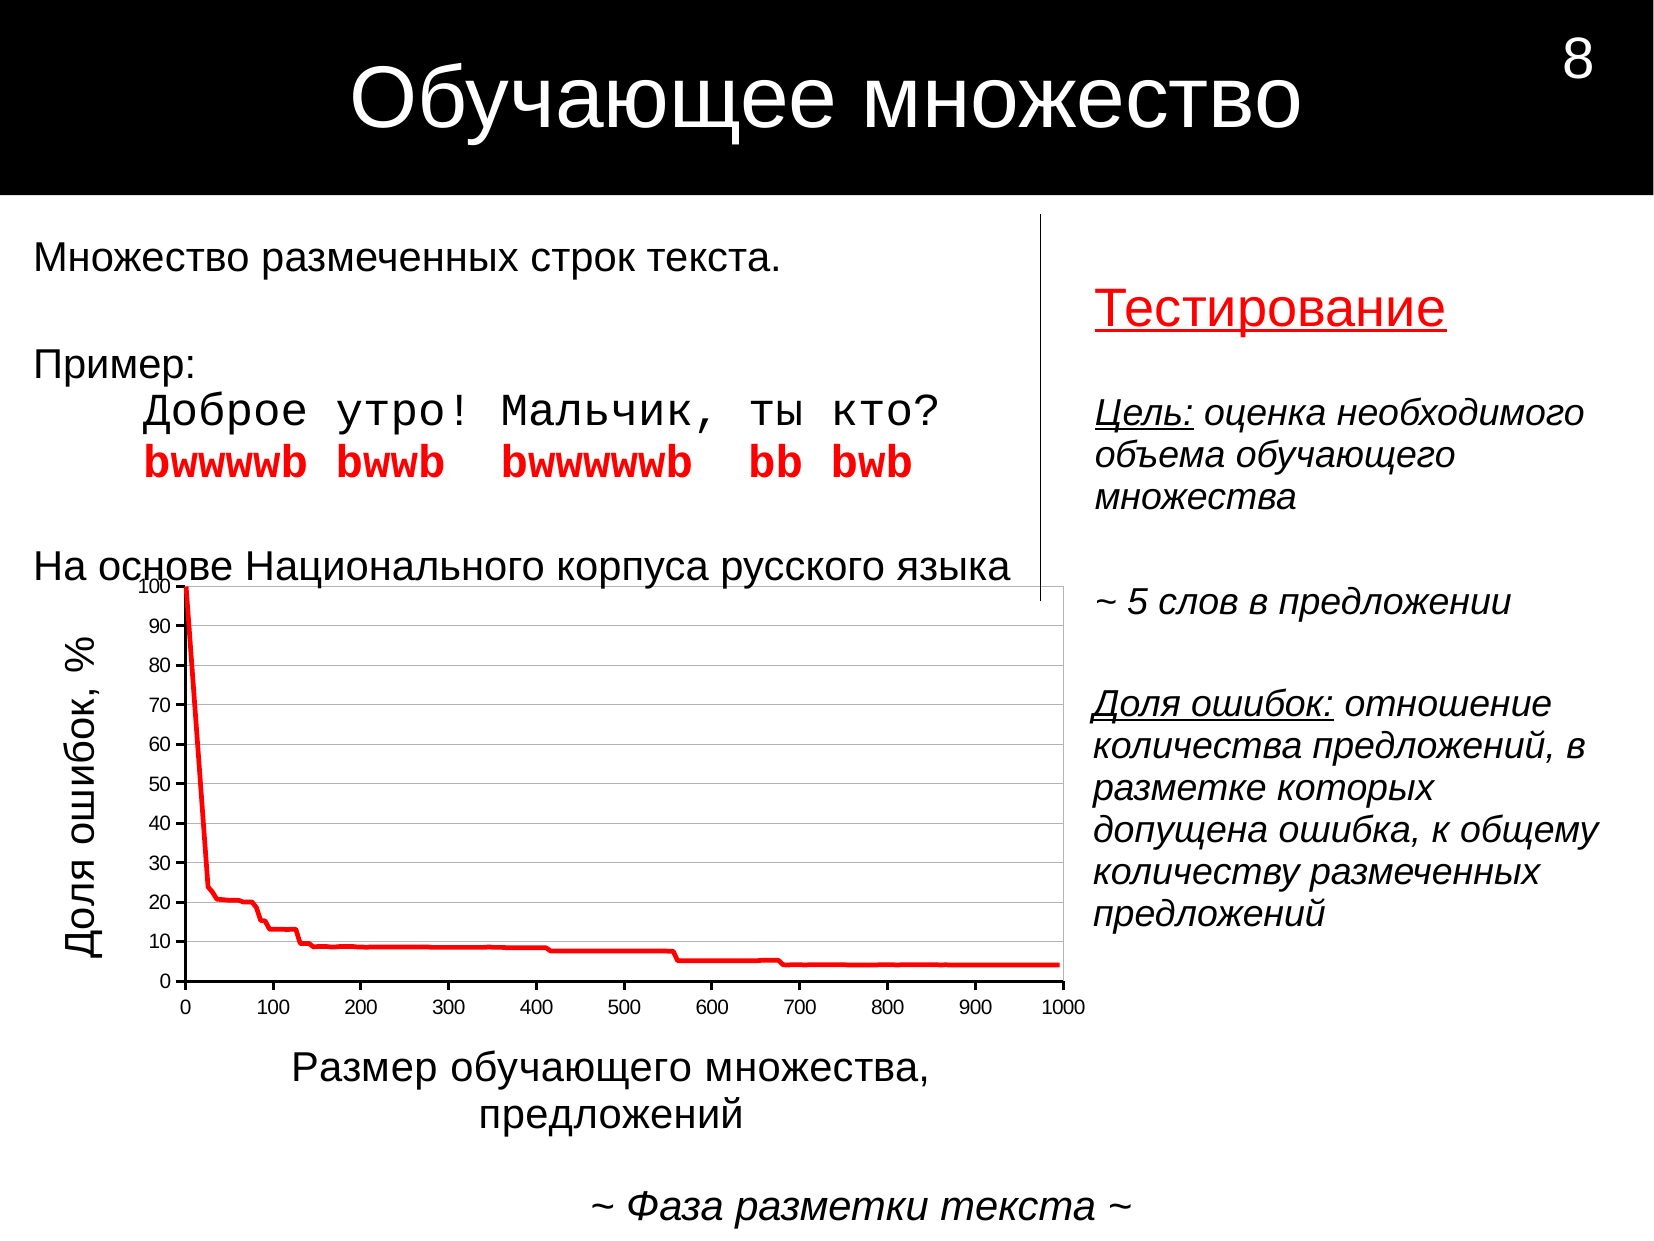

# Обучающее множество
Множество размеченных строк текста.
Пример:
 Доброе утро! Мальчик, ты кто?
 bwwwwb bwwb bwwwwwb bb bwb
На основе Национального корпуса русского языка
Тестирование
Цель: оценка необходимого объема обучающего множества
### Chart
| Category | Column C |
|---|---|~ 5 слов в предложении
Доля ошибок: отношение количества предложений, в разметке которых допущена ошибка, к общему количеству размеченных предложений
~ Фаза разметки текста ~